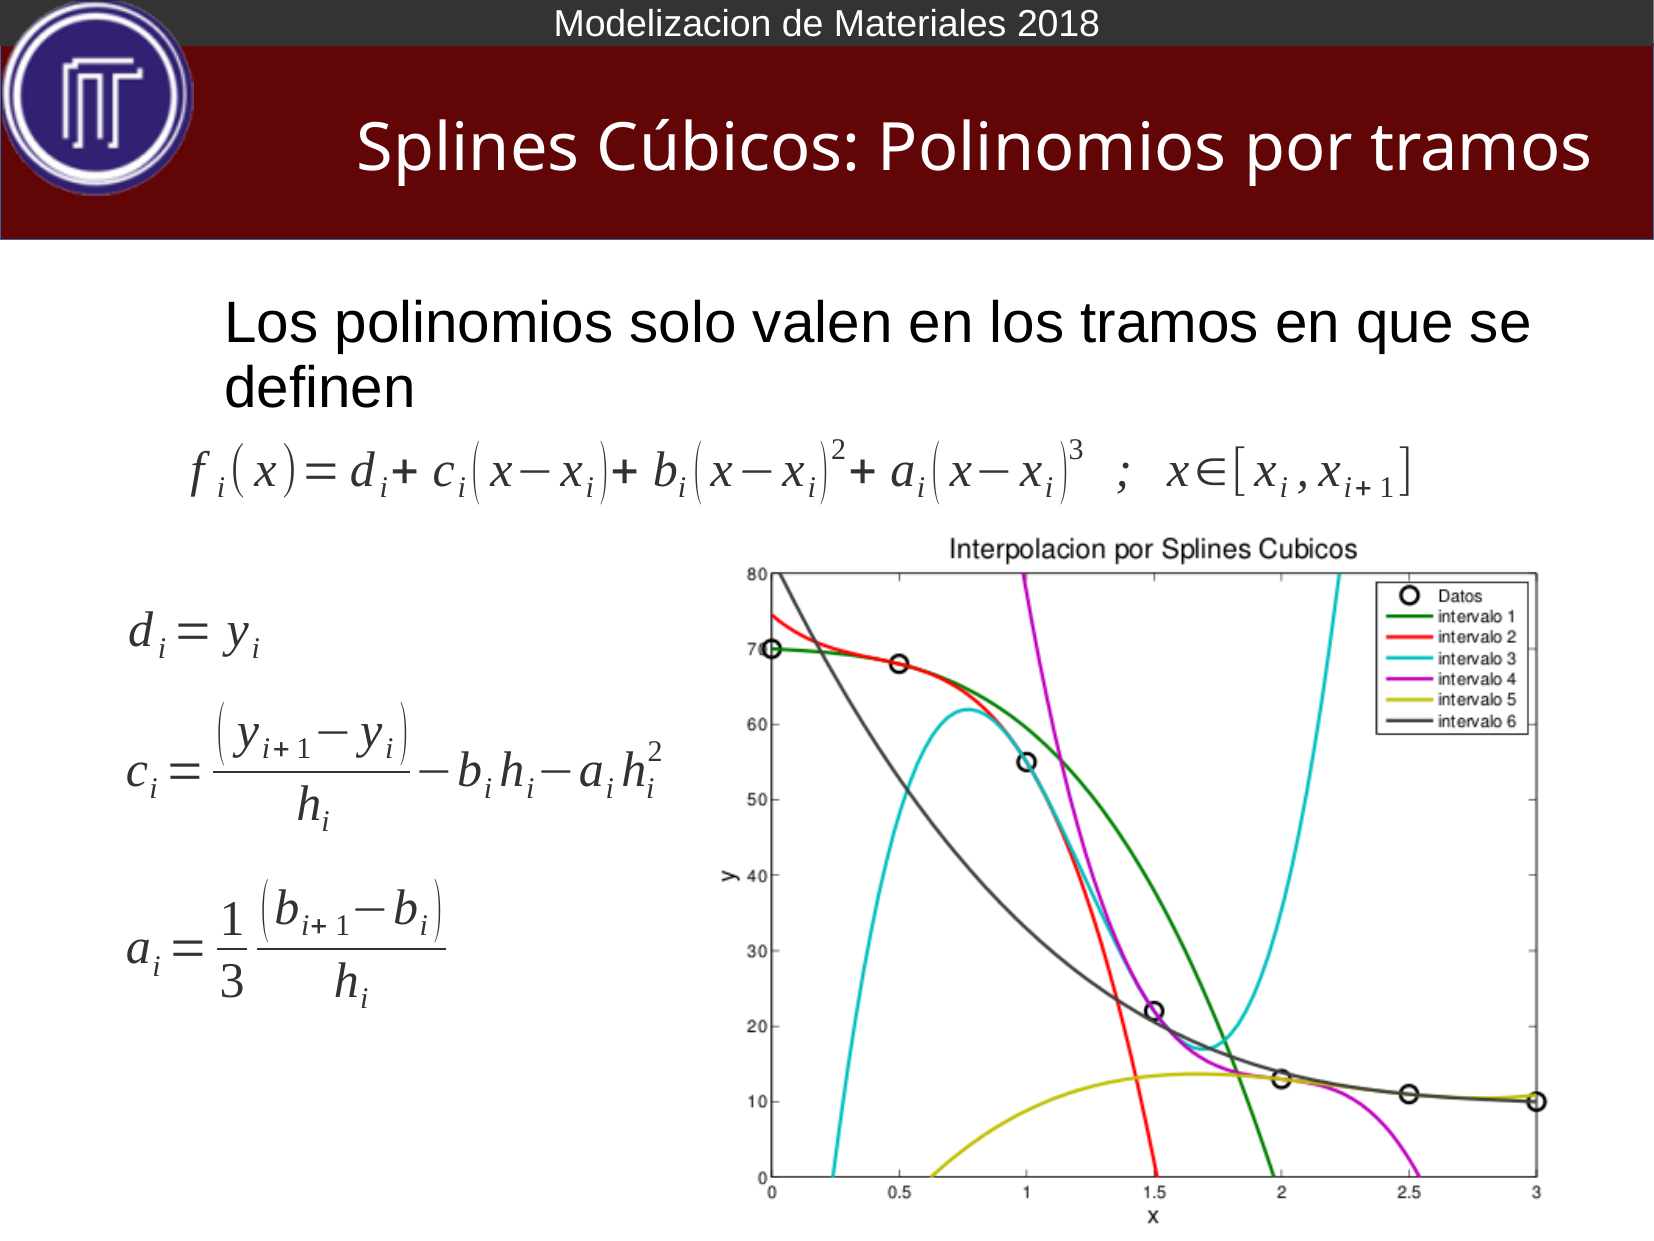

# Splines Cúbicos: Polinomios por tramos
Los polinomios solo valen en los tramos en que se definen